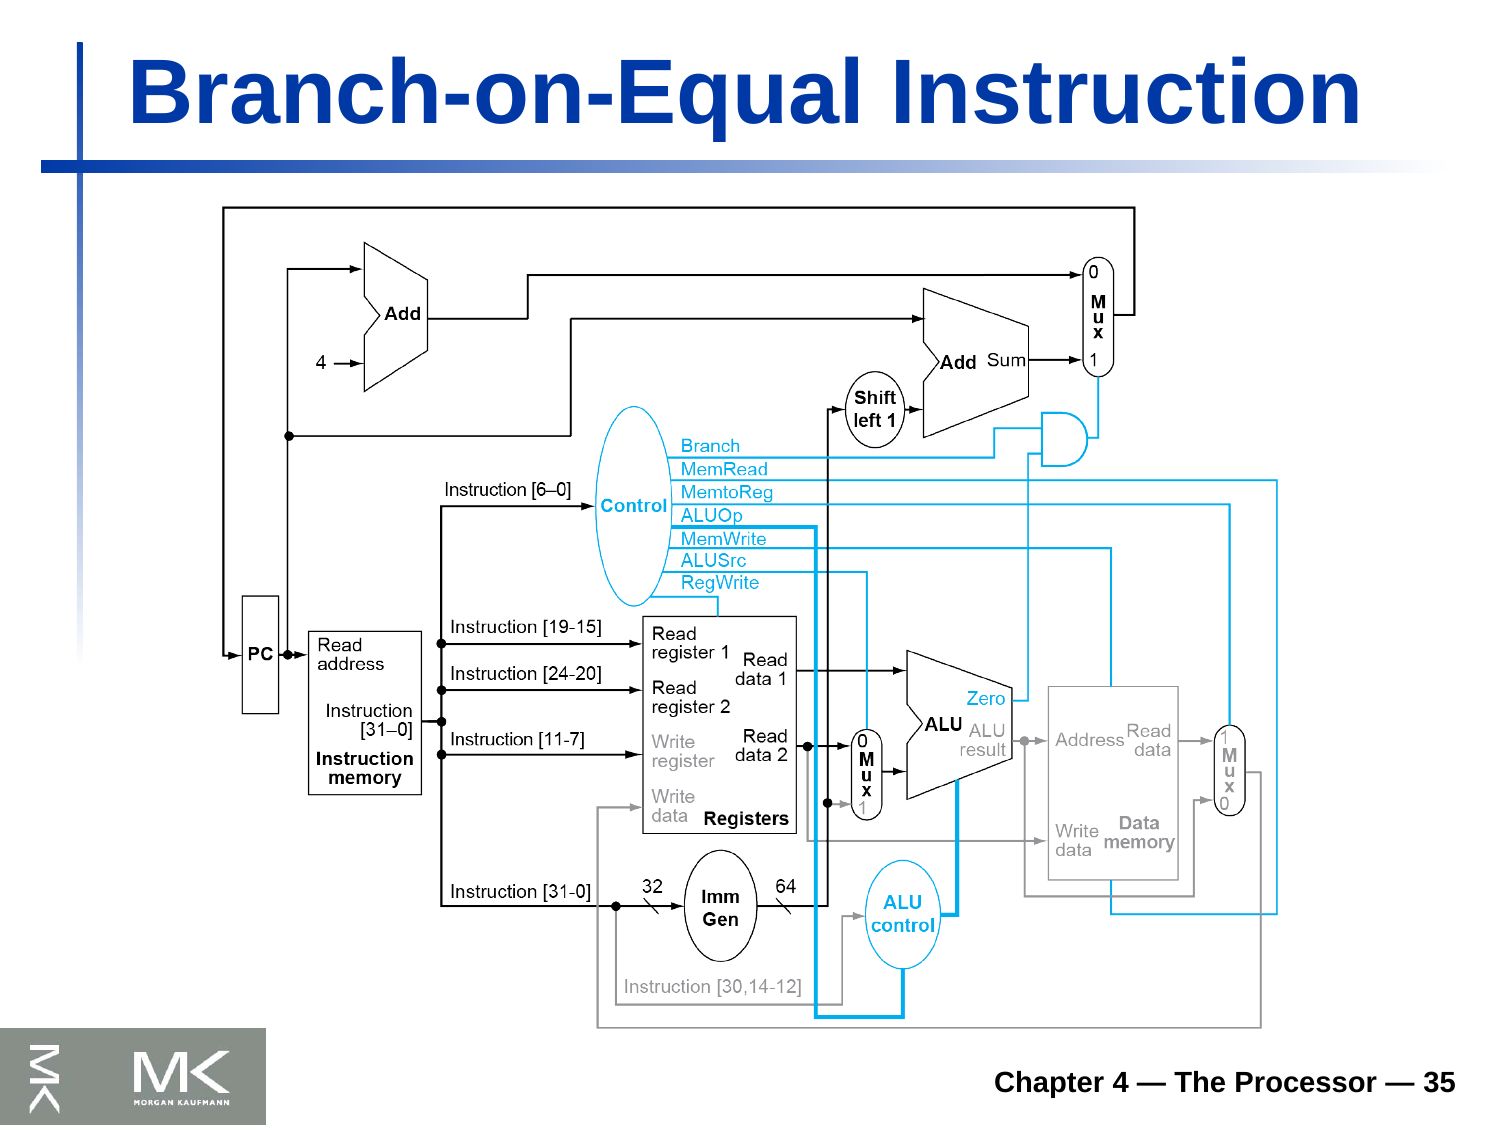

# Branch-on-Equal Instruction
Chapter 4 — The Processor —